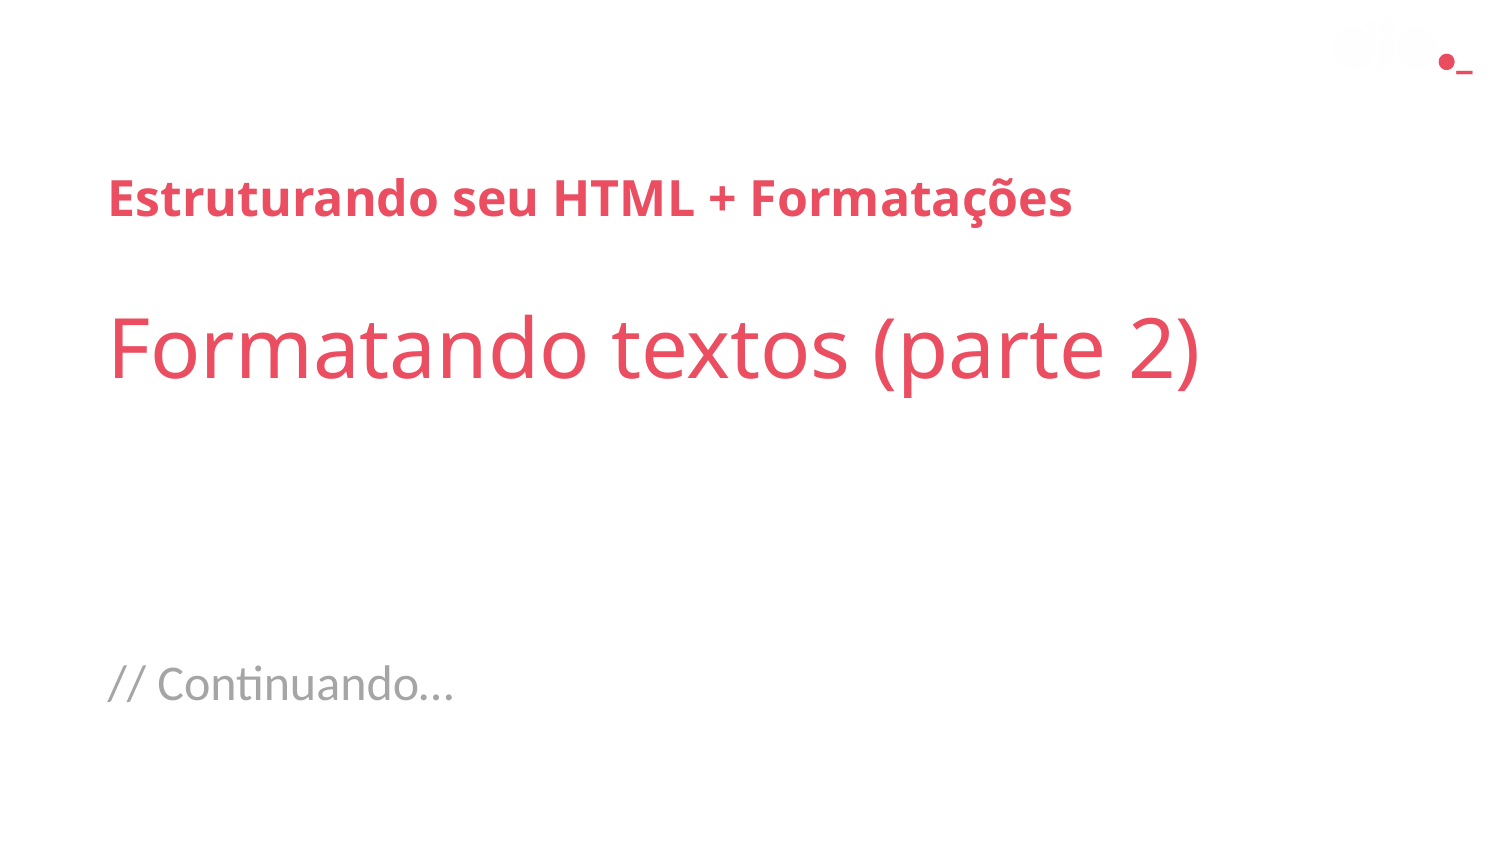

Estruturando seu HTML + Formatações
Formatando textos (parte 2)
// Continuando…